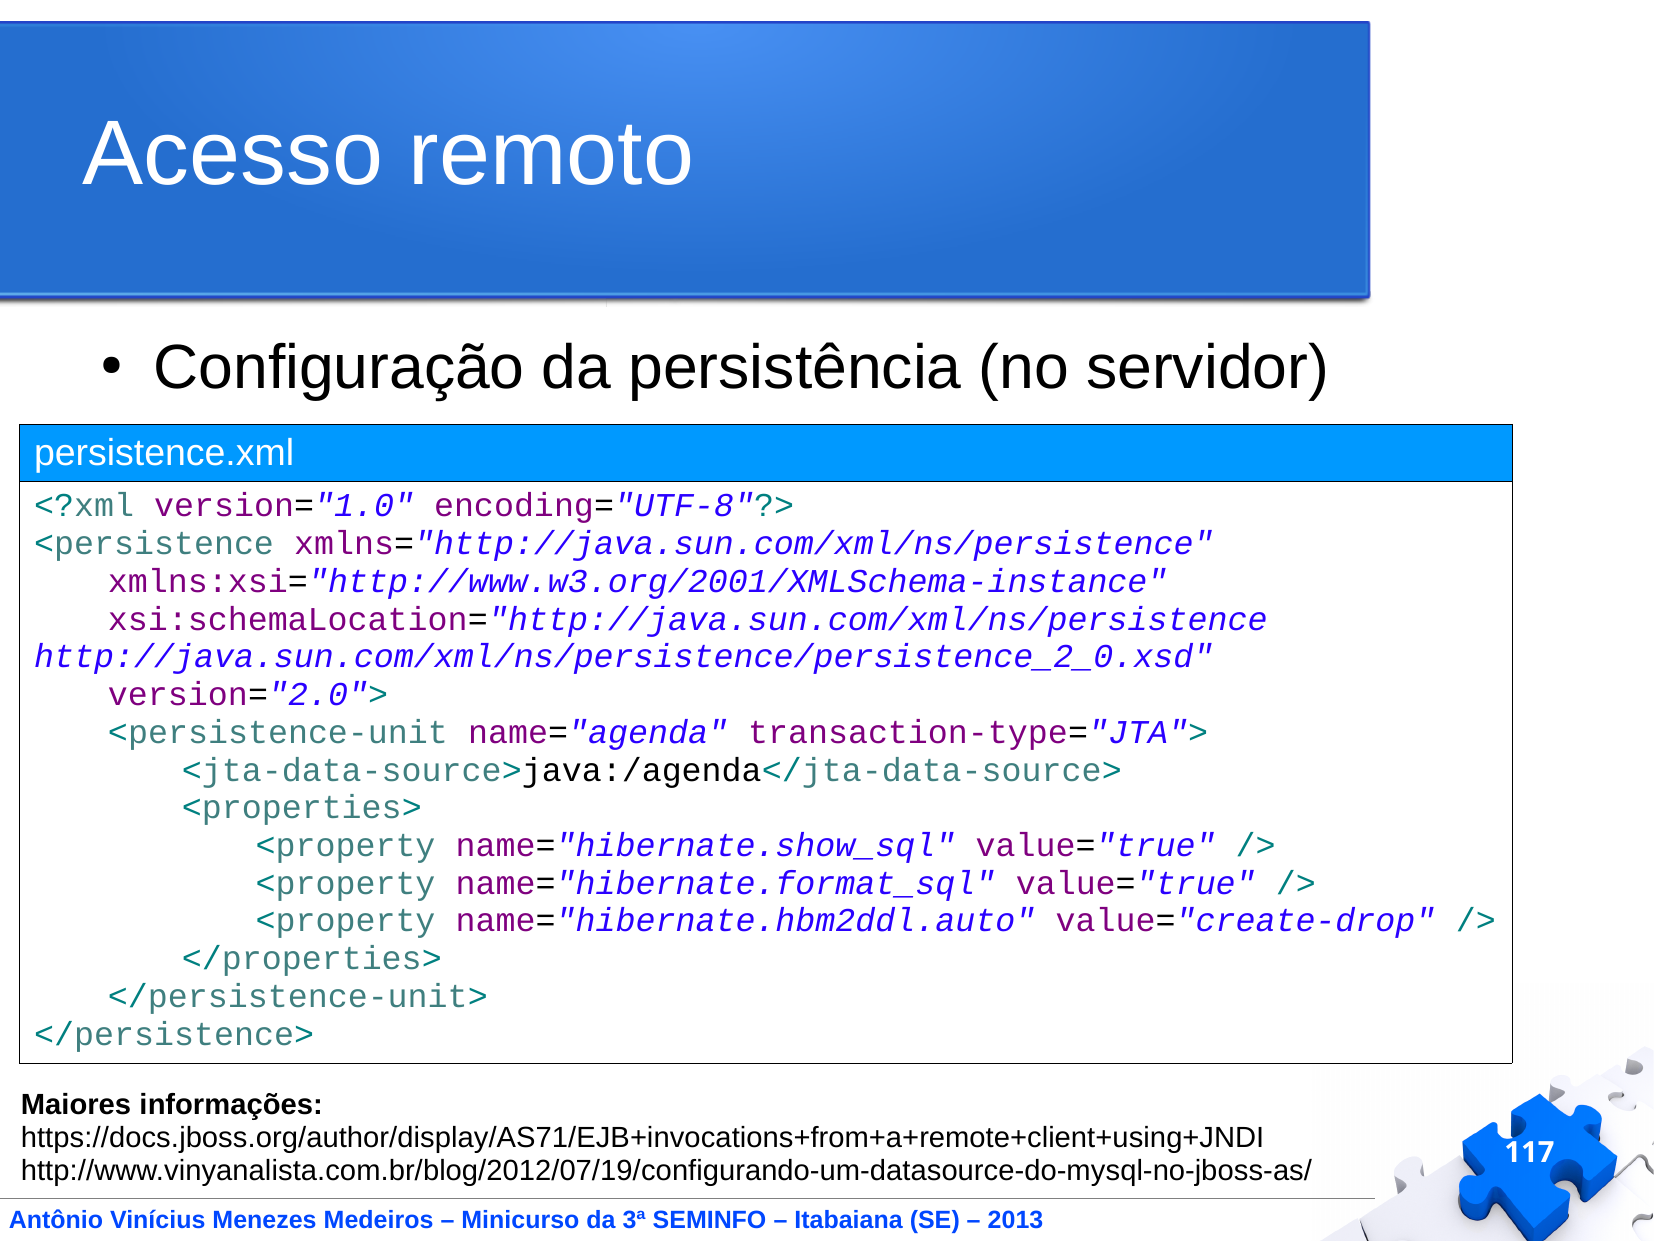

# Acesso remoto
Configuração da persistência (no servidor)
| persistence.xml |
| --- |
| <?xml version="1.0" encoding="UTF-8"?> <persistence xmlns="http://java.sun.com/xml/ns/persistence" xmlns:xsi="http://www.w3.org/2001/XMLSchema-instance" xsi:schemaLocation="http://java.sun.com/xml/ns/persistence http://java.sun.com/xml/ns/persistence/persistence\_2\_0.xsd" version="2.0"> <persistence-unit name="agenda" transaction-type="JTA"> <jta-data-source>java:/agenda</jta-data-source> <properties> <property name="hibernate.show\_sql" value="true" /> <property name="hibernate.format\_sql" value="true" /> <property name="hibernate.hbm2ddl.auto" value="create-drop" /> </properties> </persistence-unit> </persistence> |
Maiores informações:
https://docs.jboss.org/author/display/AS71/EJB+invocations+from+a+remote+client+using+JNDI
http://www.vinyanalista.com.br/blog/2012/07/19/configurando-um-datasource-do-mysql-no-jboss-as/
117